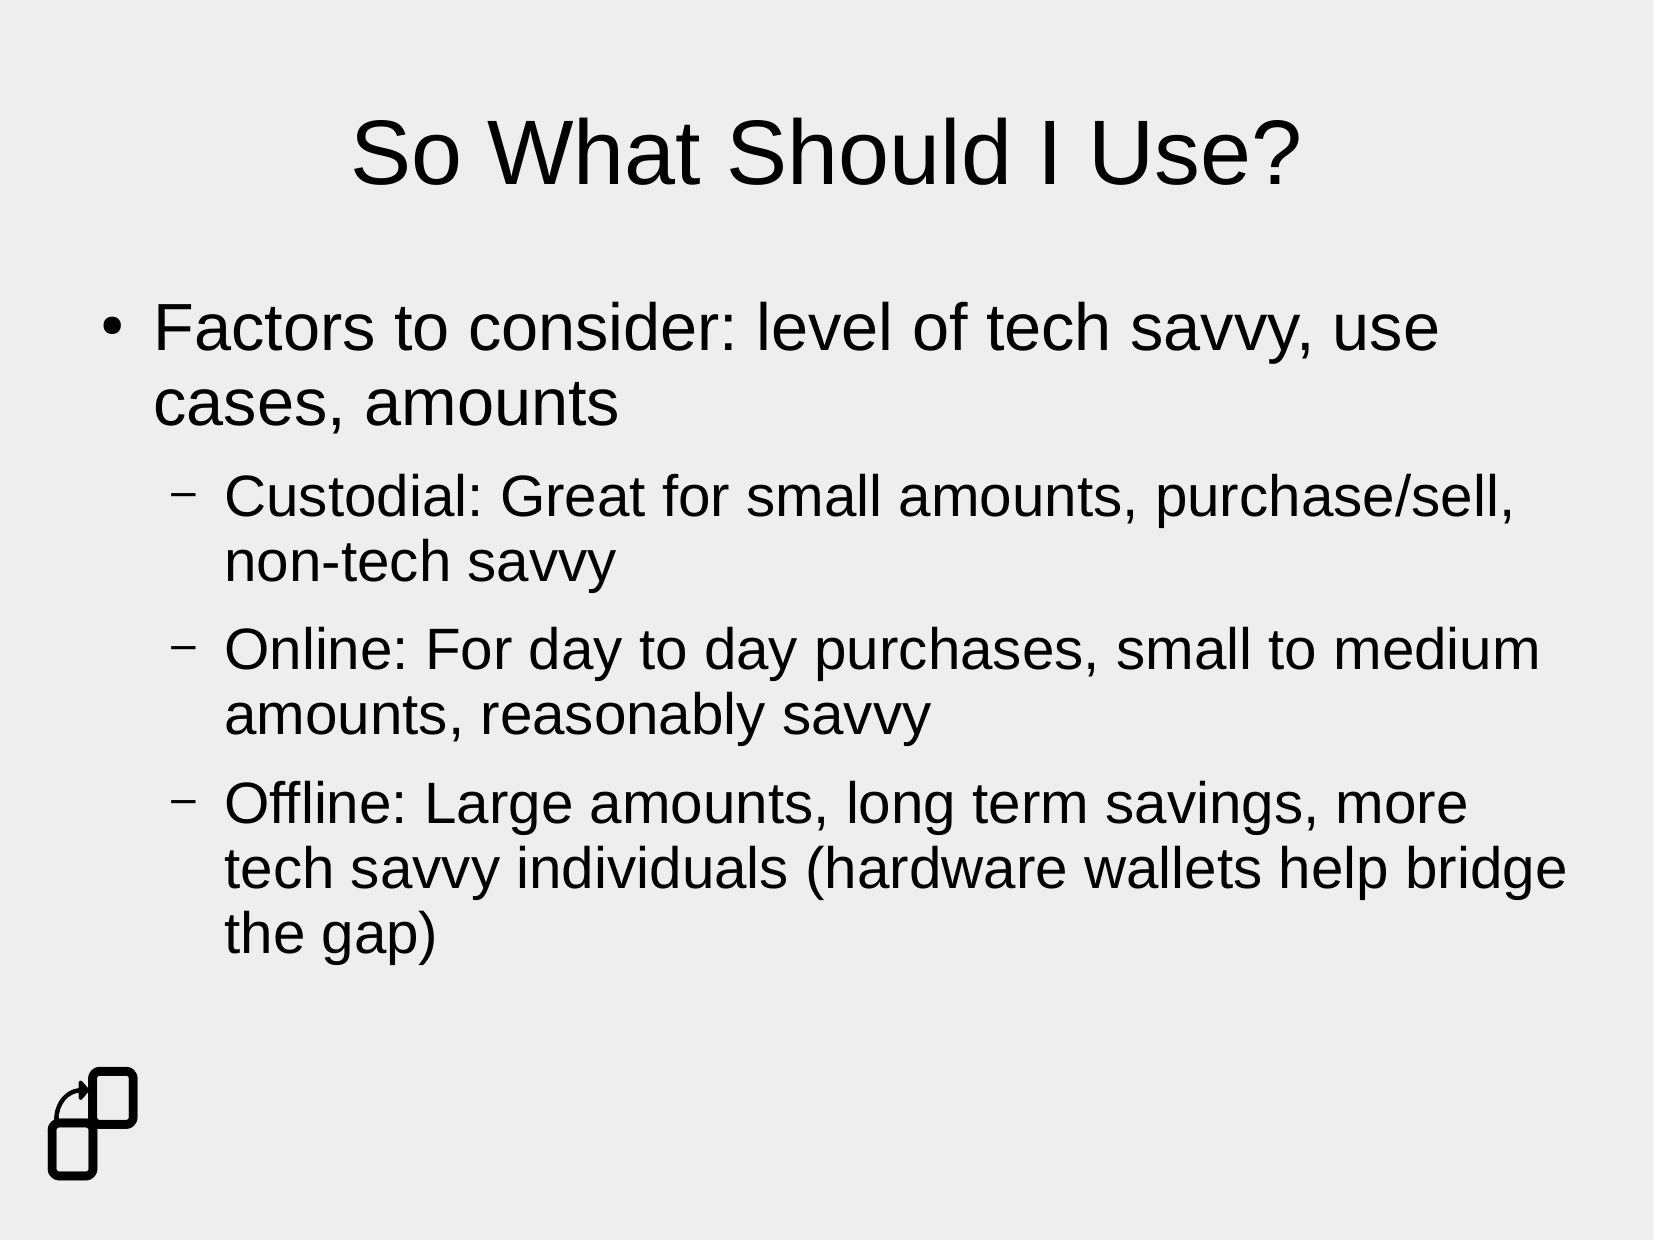

# So What Should I Use?
Factors to consider: level of tech savvy, use cases, amounts
Custodial: Great for small amounts, purchase/sell, non-tech savvy
Online: For day to day purchases, small to medium amounts, reasonably savvy
Offline: Large amounts, long term savings, more tech savvy individuals (hardware wallets help bridge the gap)